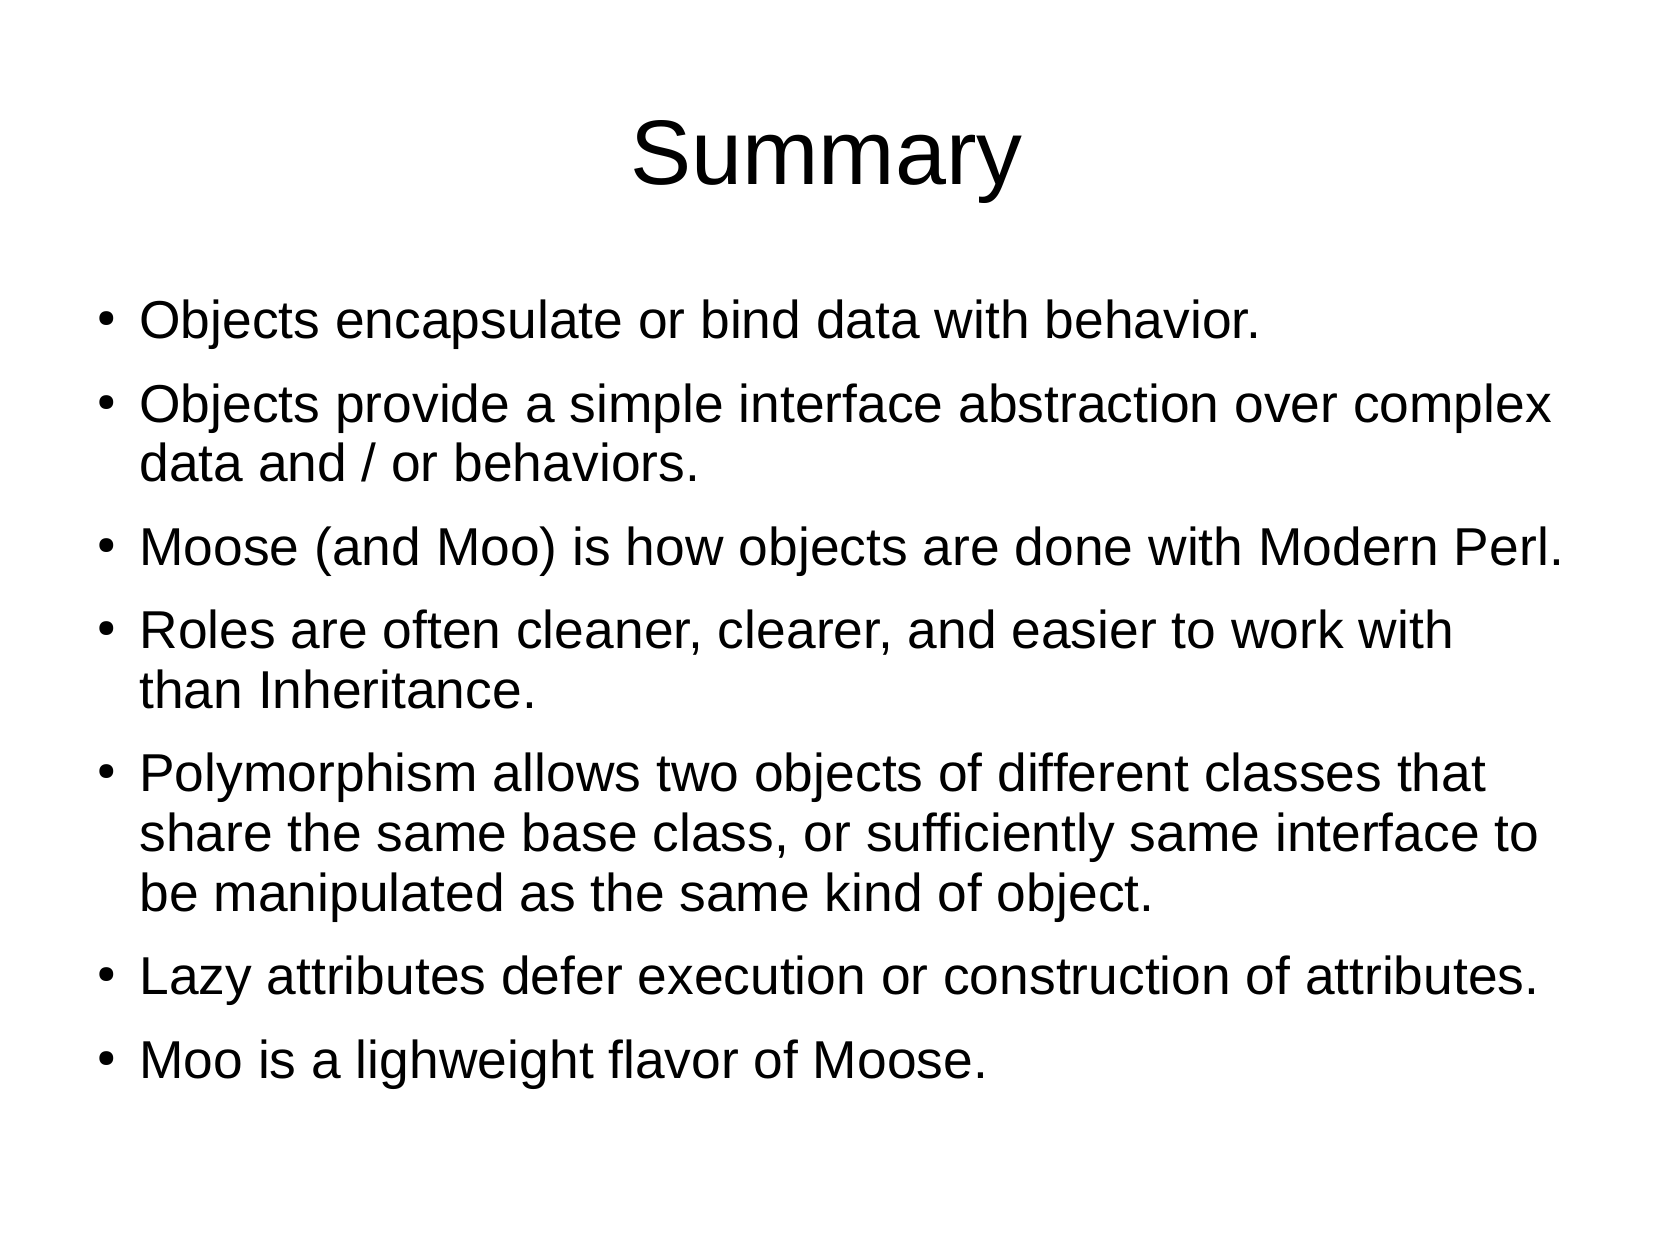

# Summary
Objects encapsulate or bind data with behavior.
Objects provide a simple interface abstraction over complex data and / or behaviors.
Moose (and Moo) is how objects are done with Modern Perl.
Roles are often cleaner, clearer, and easier to work with than Inheritance.
Polymorphism allows two objects of different classes that share the same base class, or sufficiently same interface to be manipulated as the same kind of object.
Lazy attributes defer execution or construction of attributes.
Moo is a lighweight flavor of Moose.